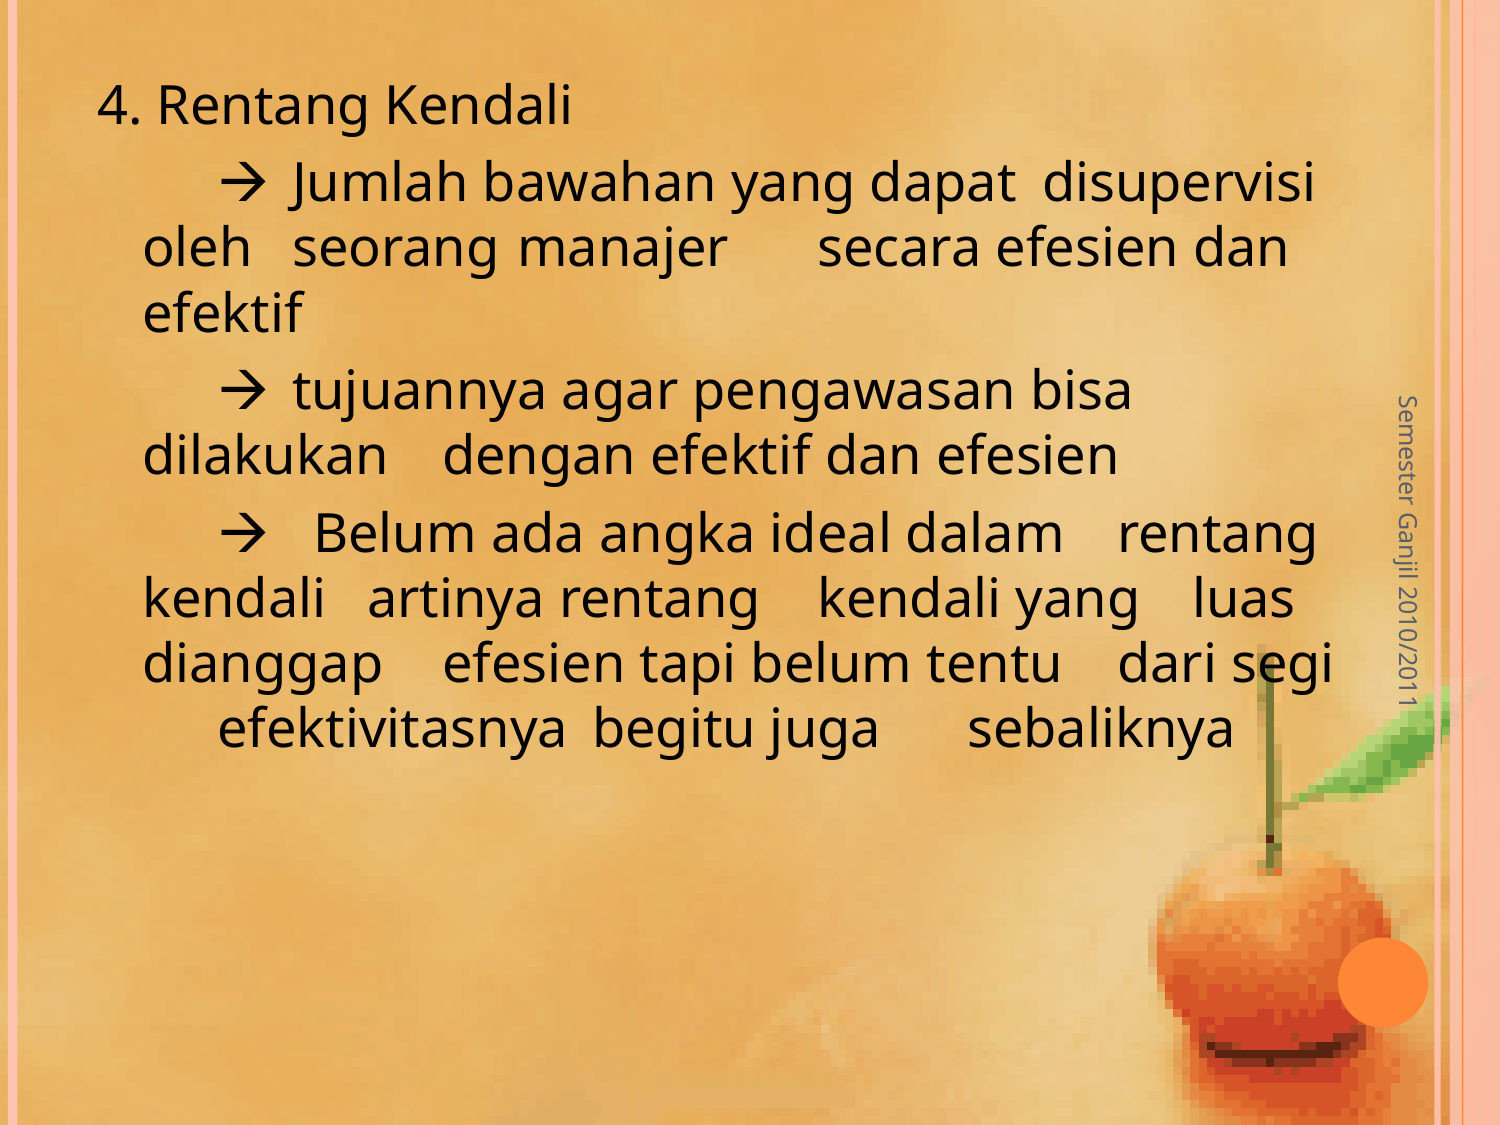

# 4. Rentang Kendali
	 	Jumlah bawahan yang dapat 	disupervisi oleh 	seorang 	manajer 	secara efesien dan 	efektif
		tujuannya agar pengawasan bisa 	dilakukan 	dengan efektif dan efesien
	 Belum ada angka ideal dalam 	rentang 	kendali 	artinya rentang 	kendali yang 	luas dianggap 	efesien tapi belum tentu 	dari segi 	efektivitasnya 	begitu juga 	sebaliknya
Semester Ganjil 2010/2011